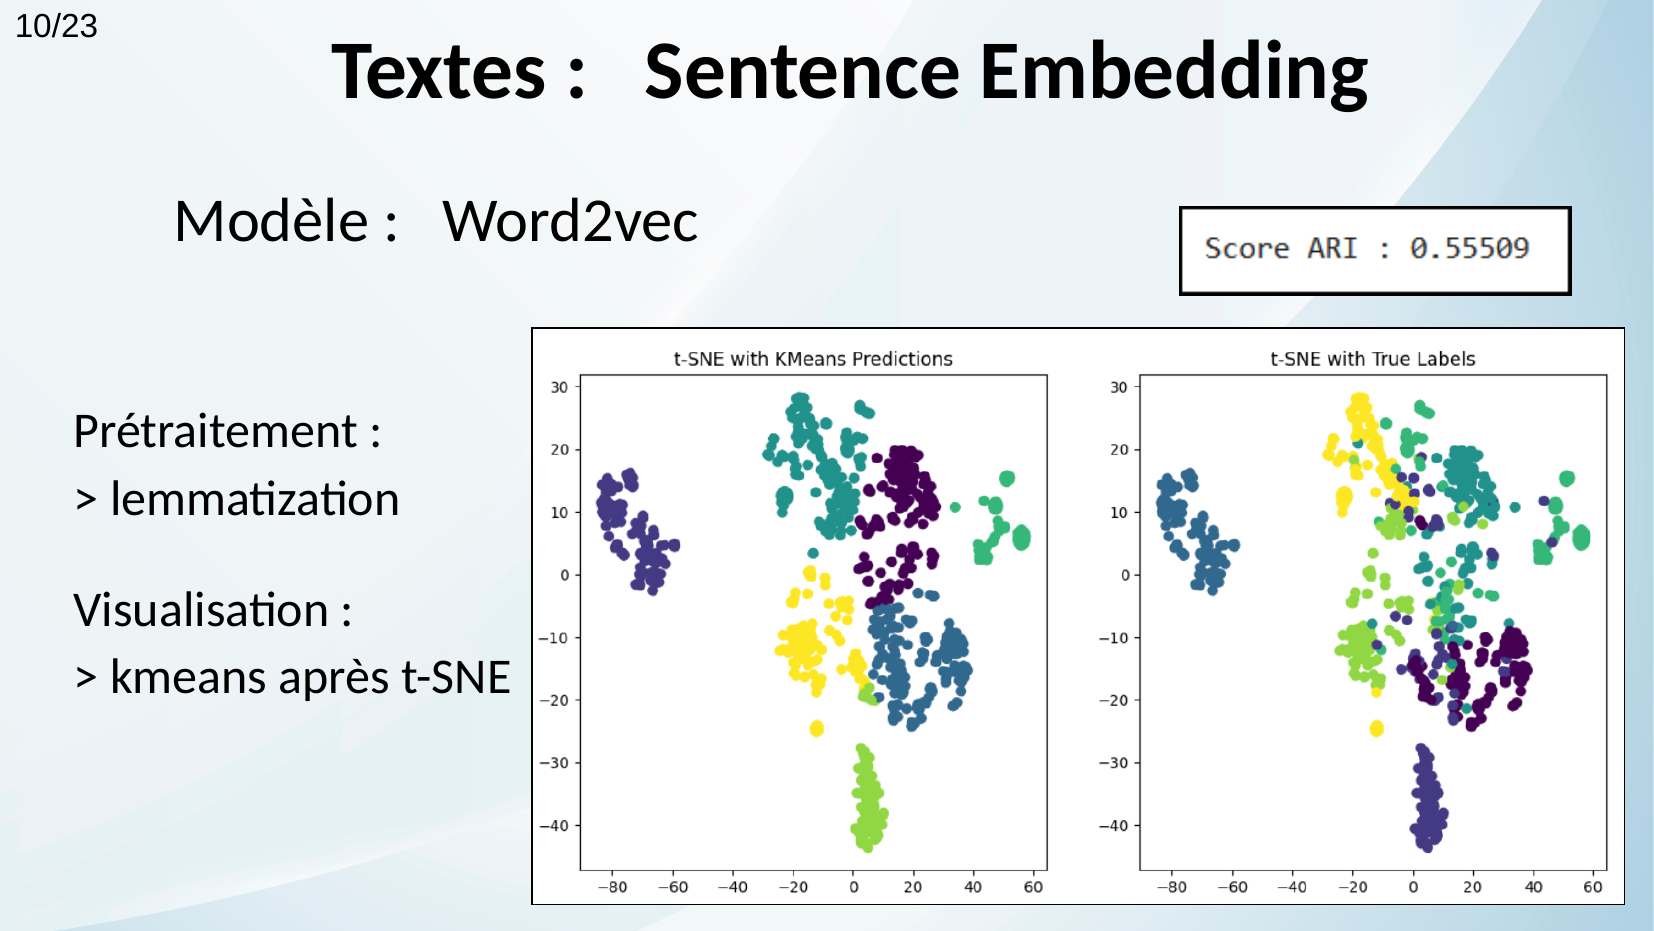

10/23
# Textes : Sentence Embedding
 Modèle : Word2vec
Prétraitement :
> lemmatization
Visualisation :
> kmeans après t-SNE